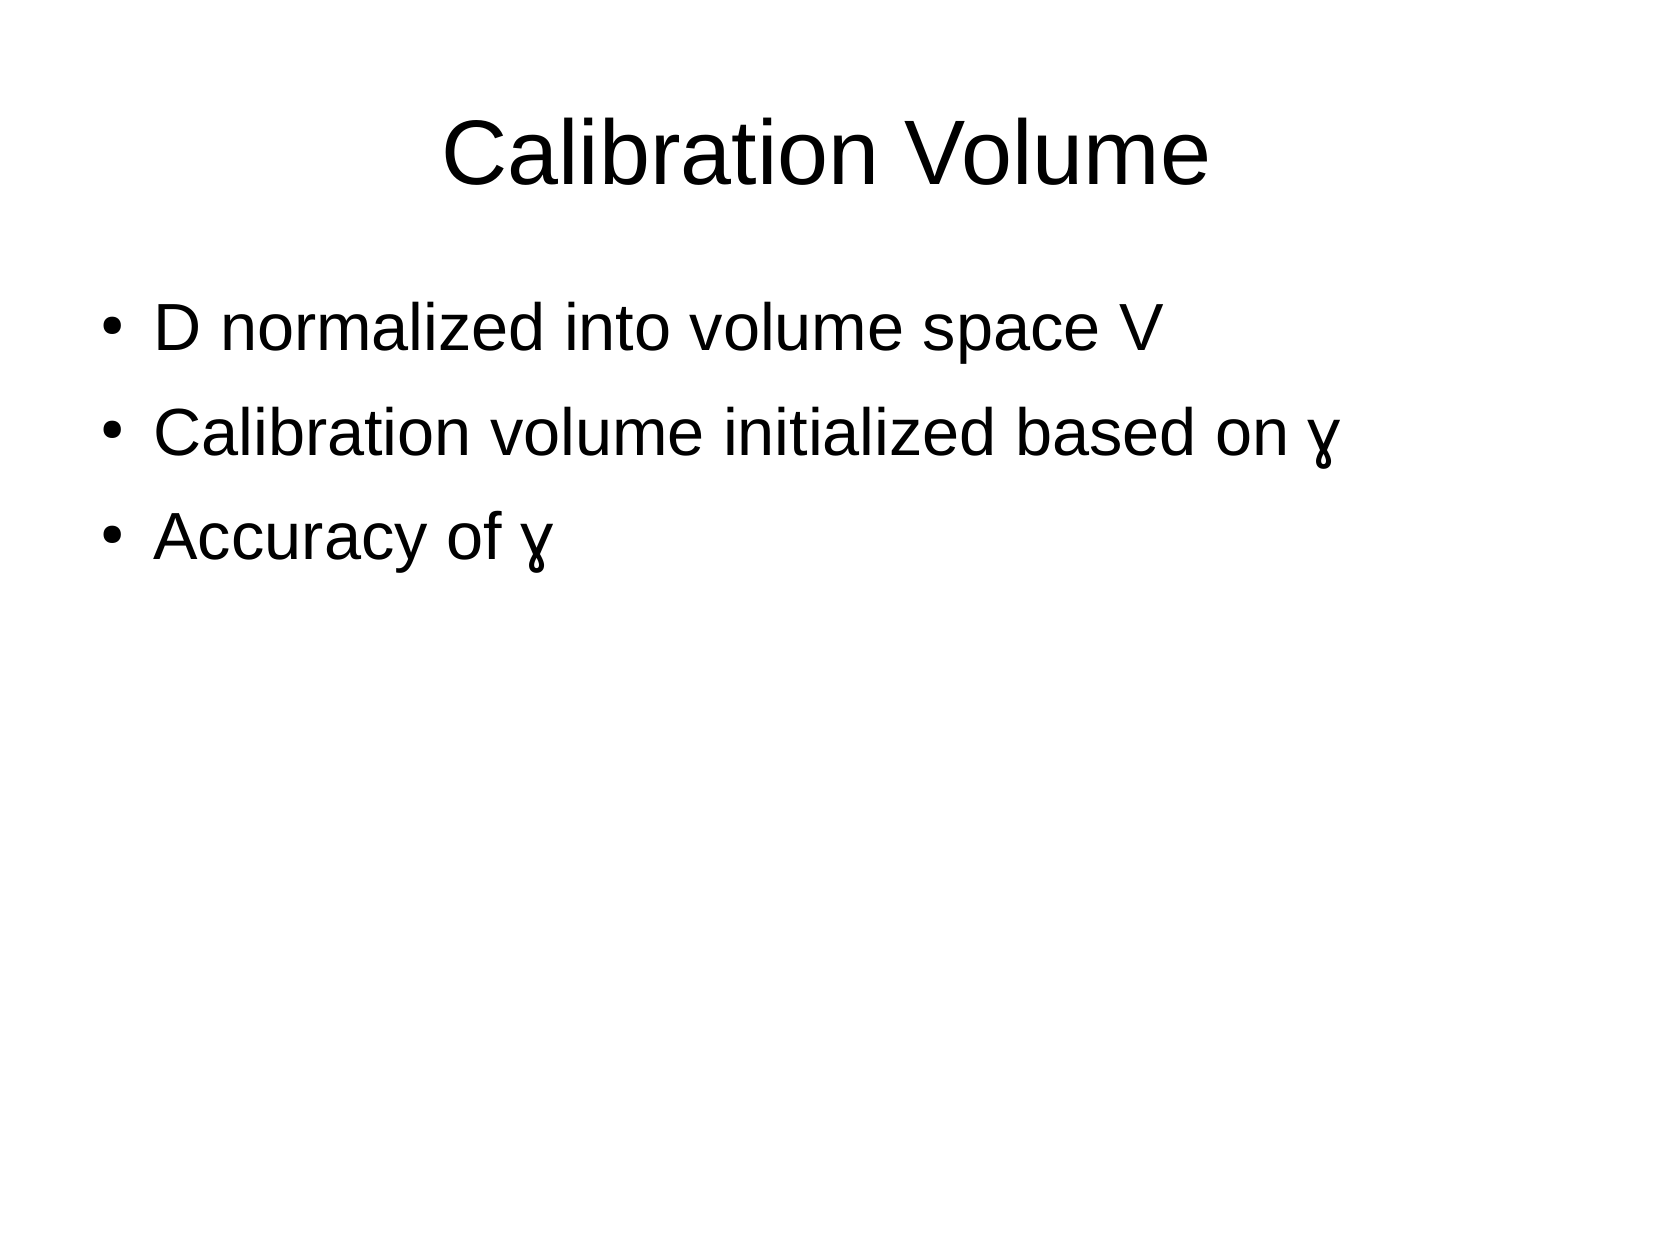

# Calibration Volume
D normalized into volume space V
Calibration volume initialized based on ɣ
Accuracy of ɣ